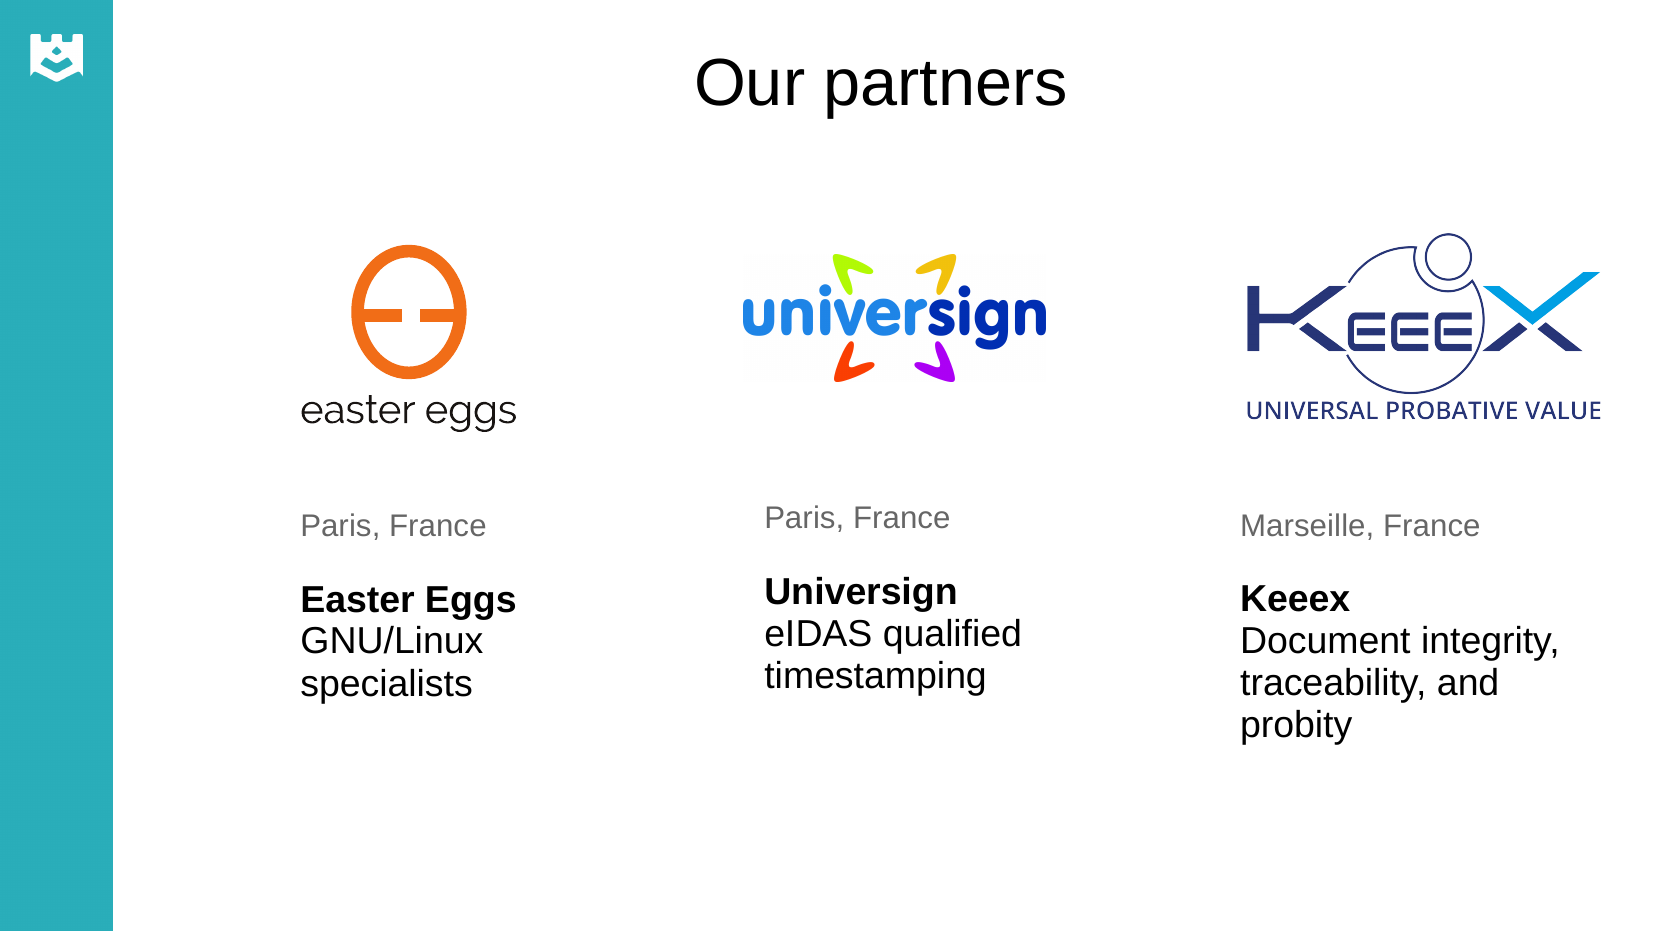

Our partners
Paris, France
Universign
eIDAS qualified timestamping
Marseille, France
Keeex
Document integrity, traceability, and probity
Paris, France
Easter Eggs
GNU/Linux specialists